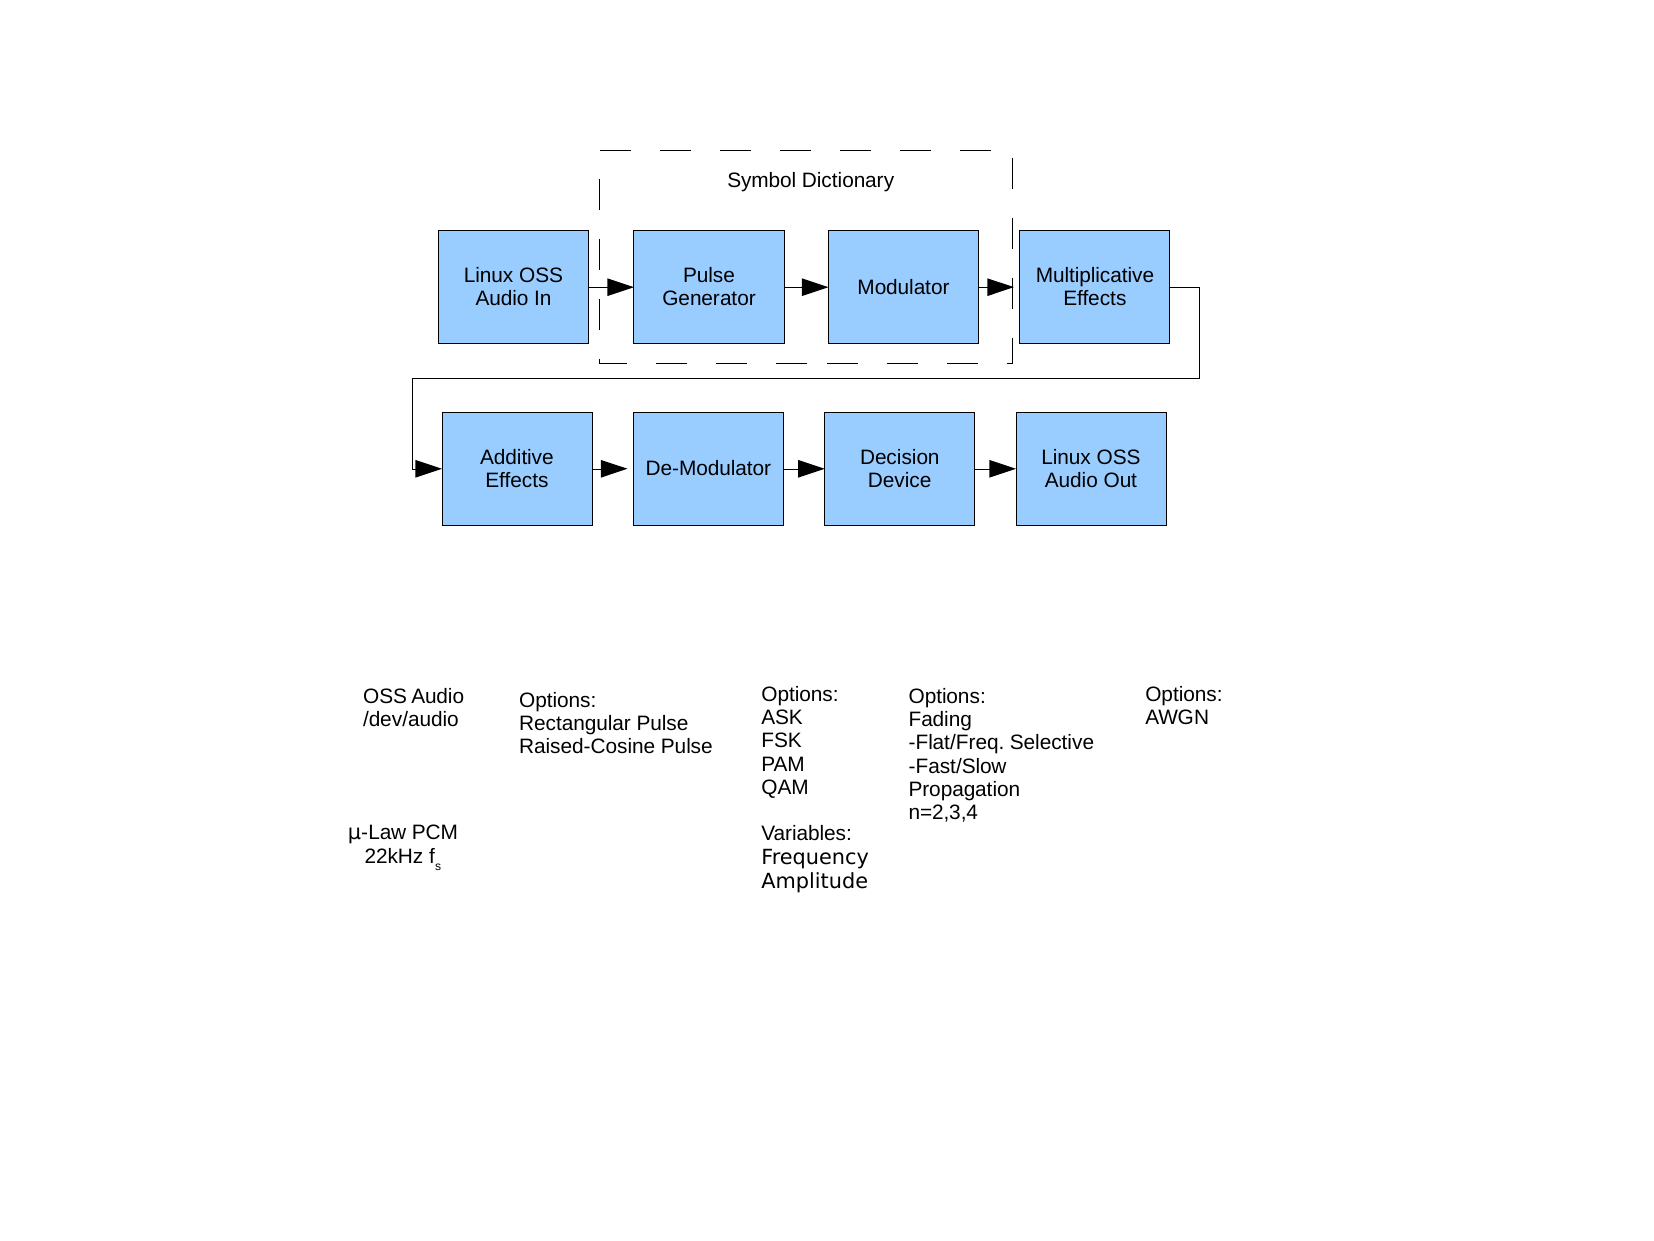

Symbol Dictionary
Linux OSS Audio In
Pulse
Generator
Modulator
Multiplicative
Effects
Additive
Effects
De-Modulator
Decision
Device
Linux OSS
Audio Out
Options:
ASK
FSK
PAM
QAM
Variables:
Frequency
Amplitude
Options:
AWGN
OSS Audio
/dev/audio
Options:
Fading
-Flat/Freq. Selective
-Fast/Slow
Propagation
n=2,3,4
Options:
Rectangular Pulse
Raised-Cosine Pulse
μ-Law PCM
22kHz fs